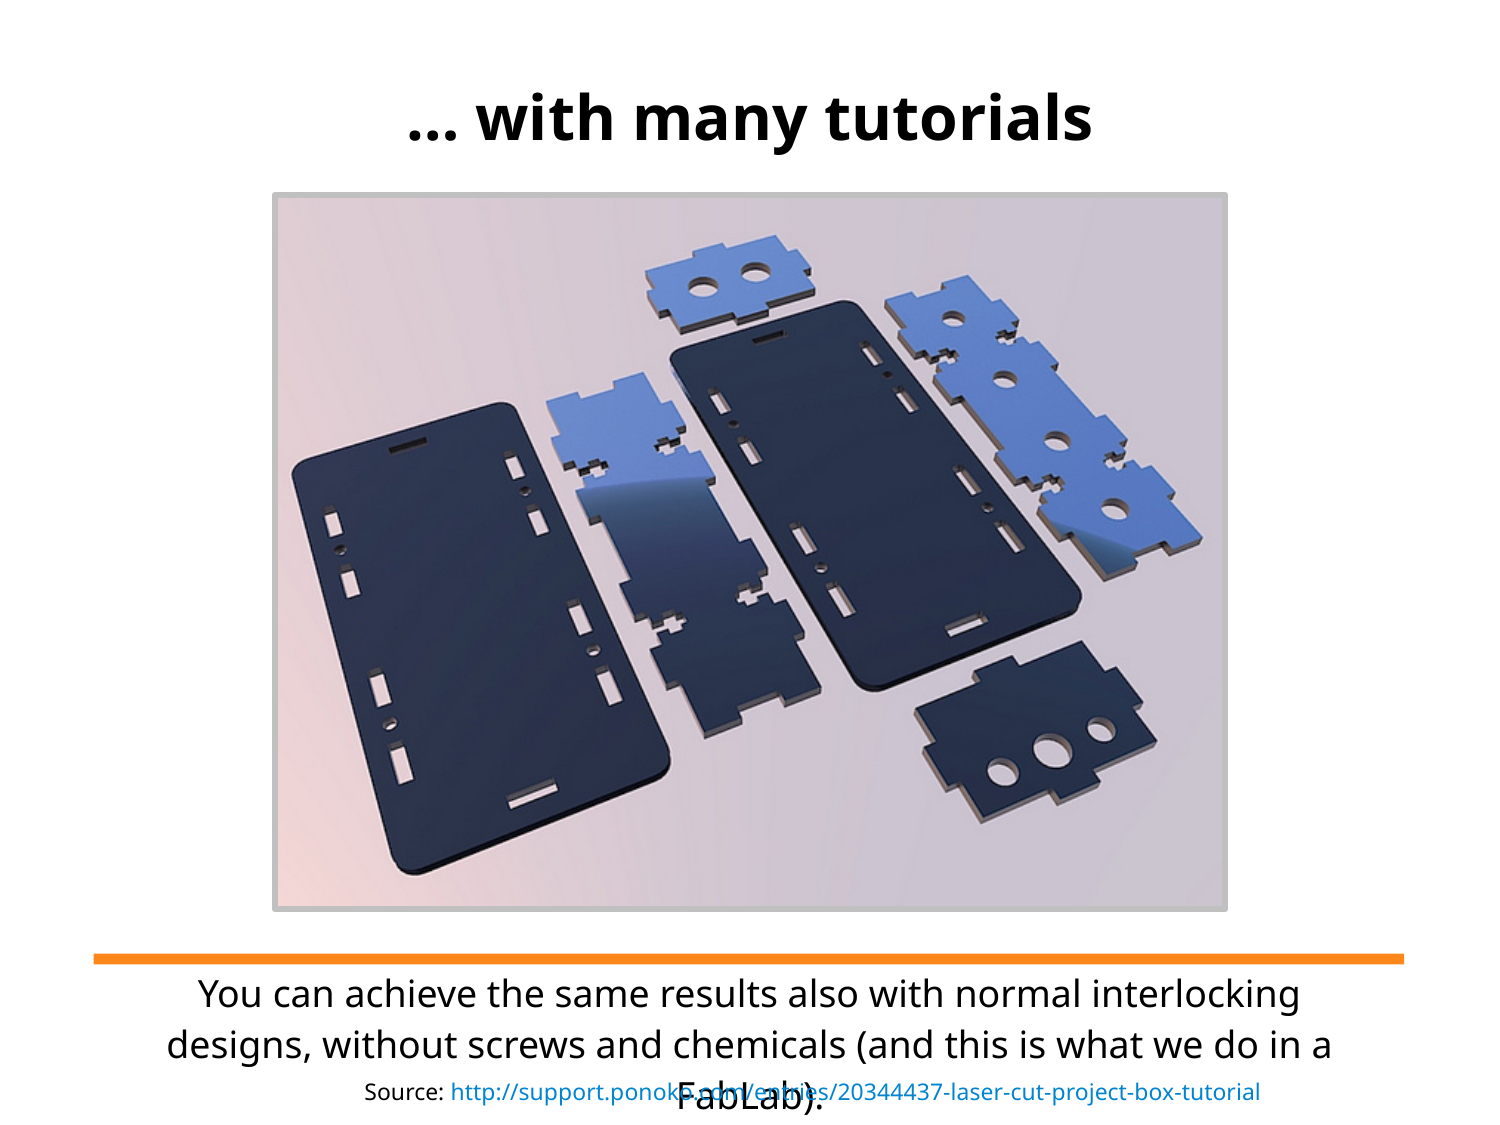

# … with many tutorials
You can achieve the same results also with normal interlocking designs, without screws and chemicals (and this is what we do in a FabLab).
Source: http://support.ponoko.com/entries/20344437-laser-cut-project-box-tutorial